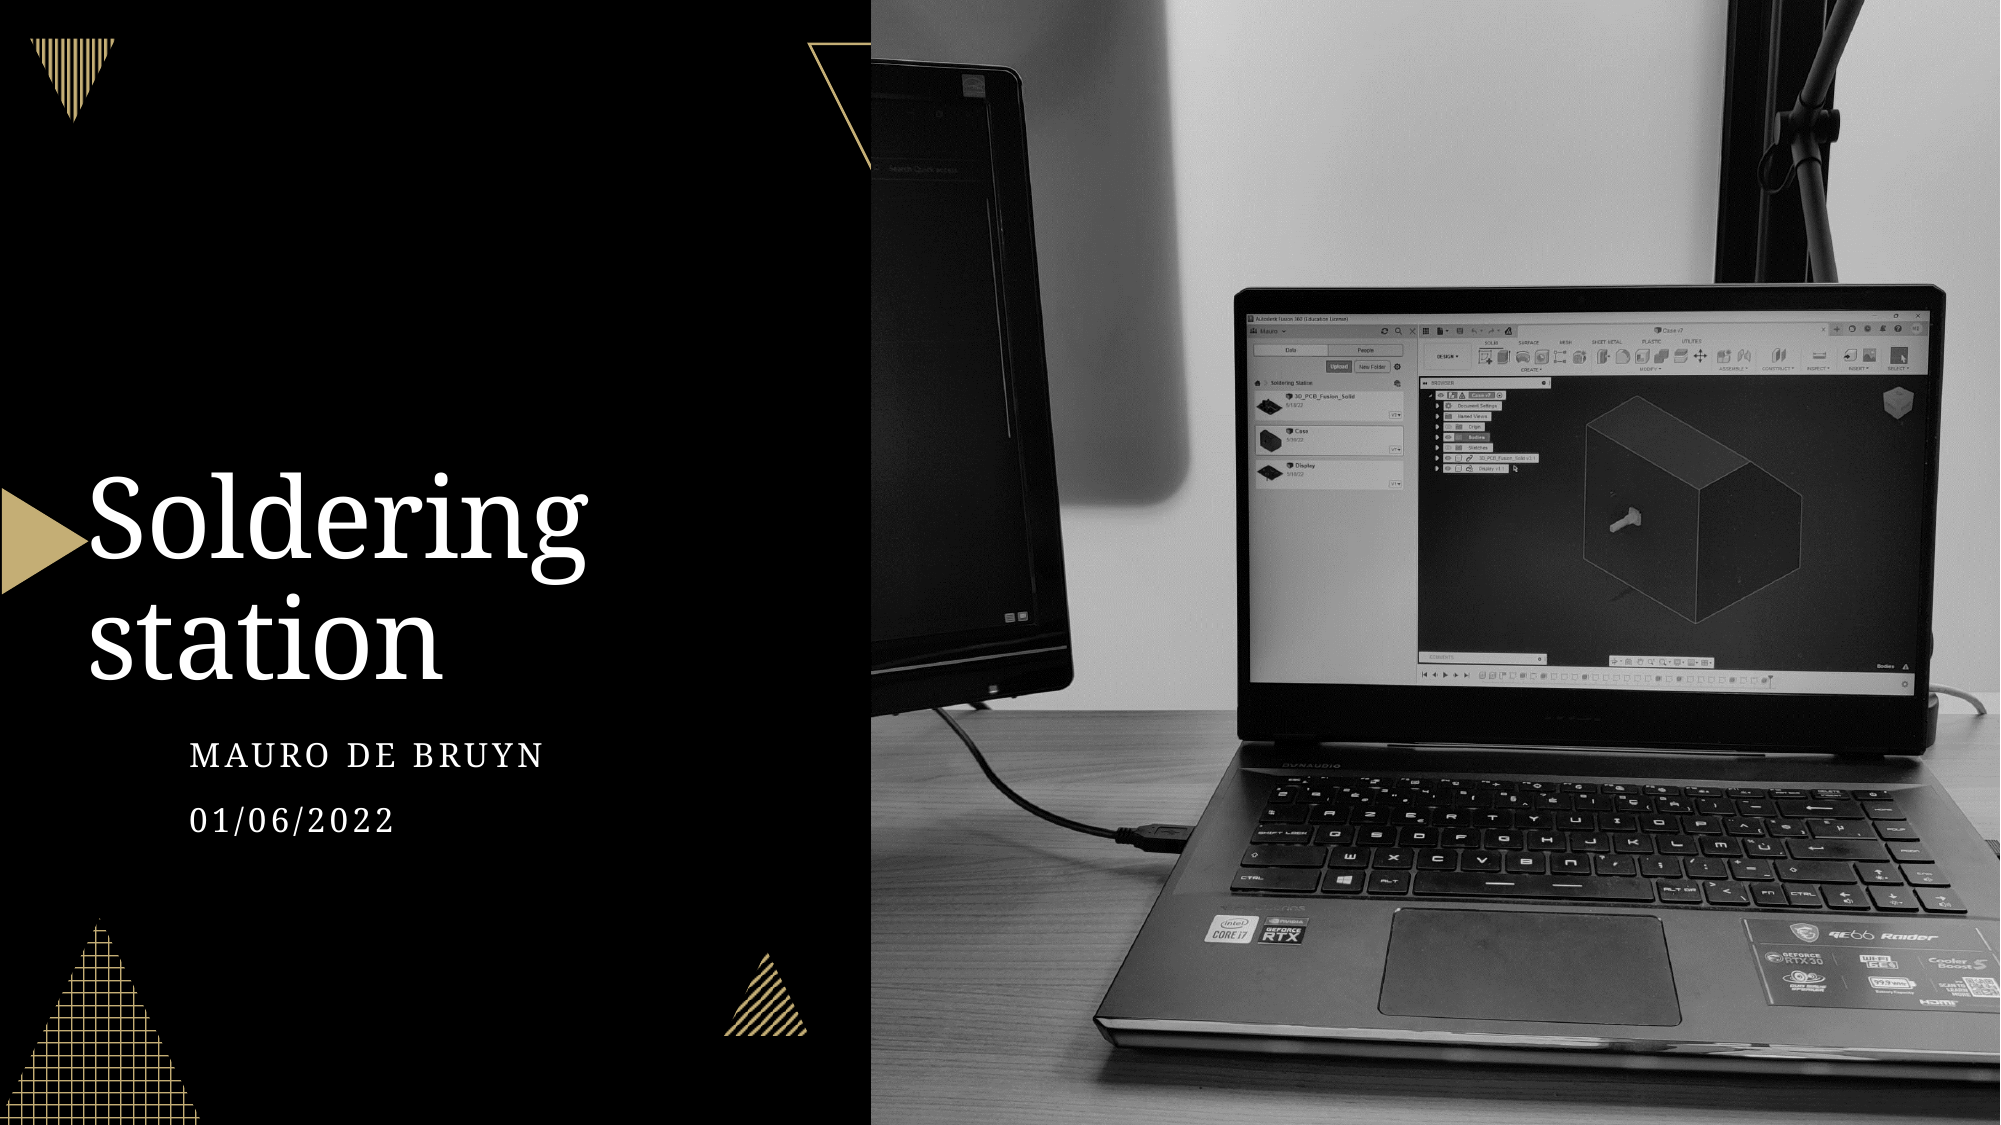

# Soldering station
Mauro De Bruyn
01/06/2022